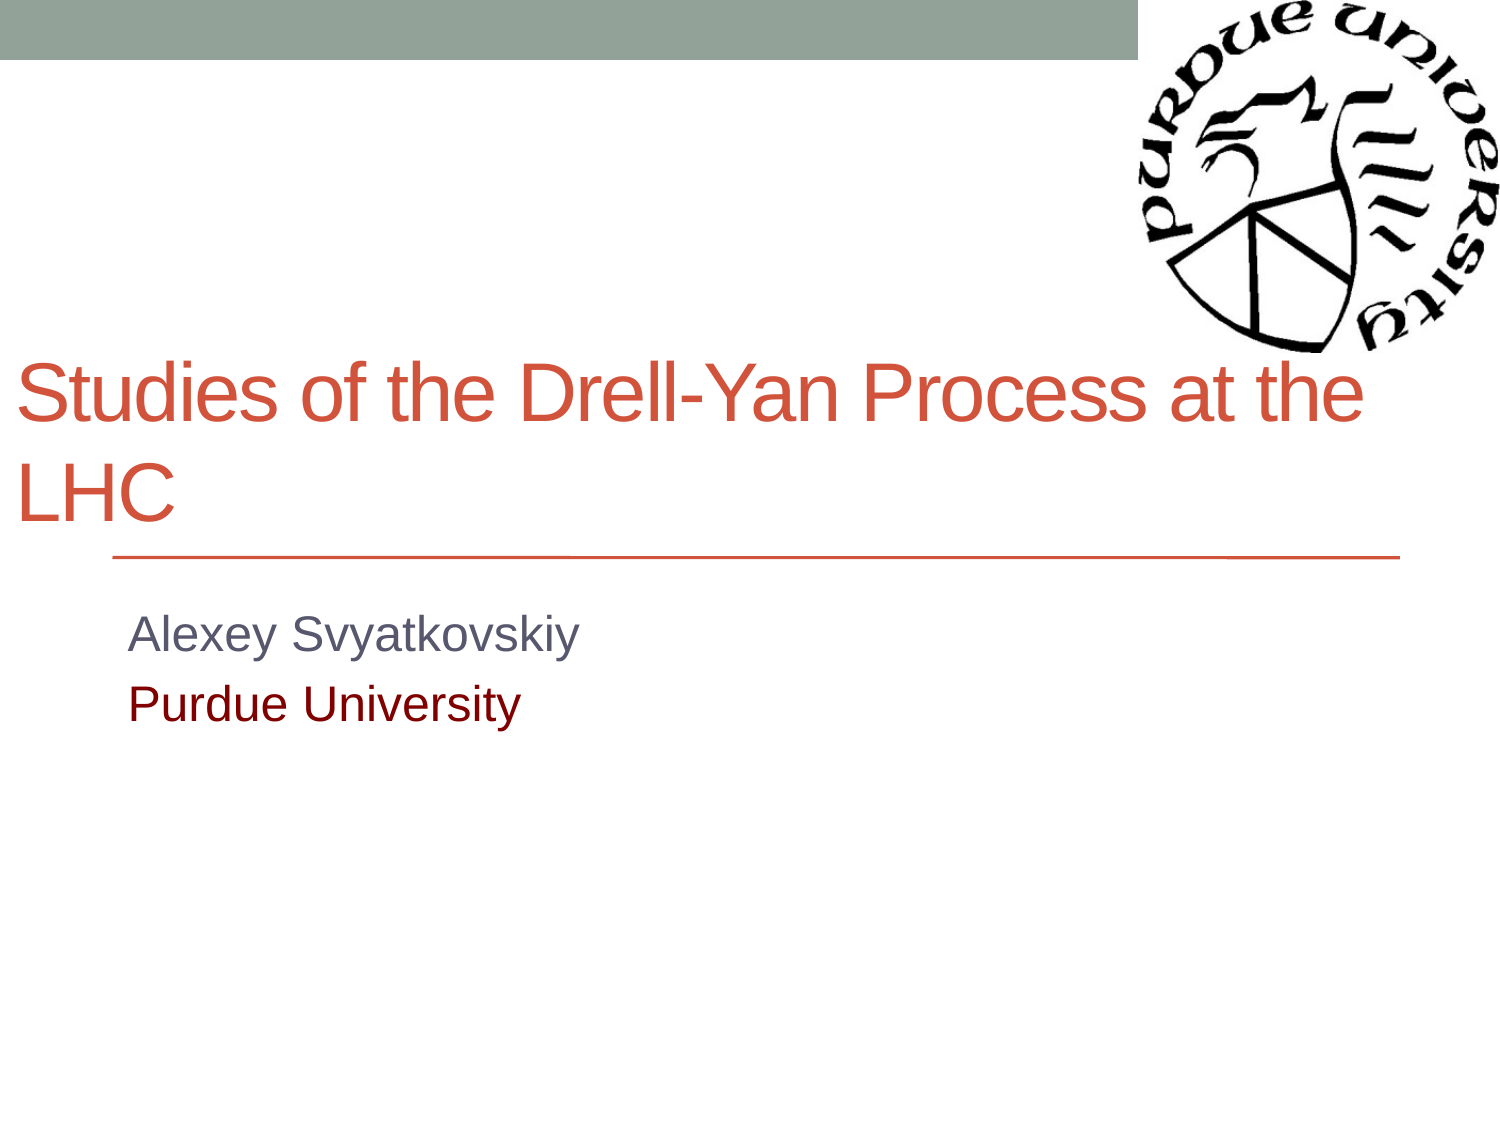

# Studies of the Drell-Yan Process at the LHC
Alexey Svyatkovskiy
Purdue University